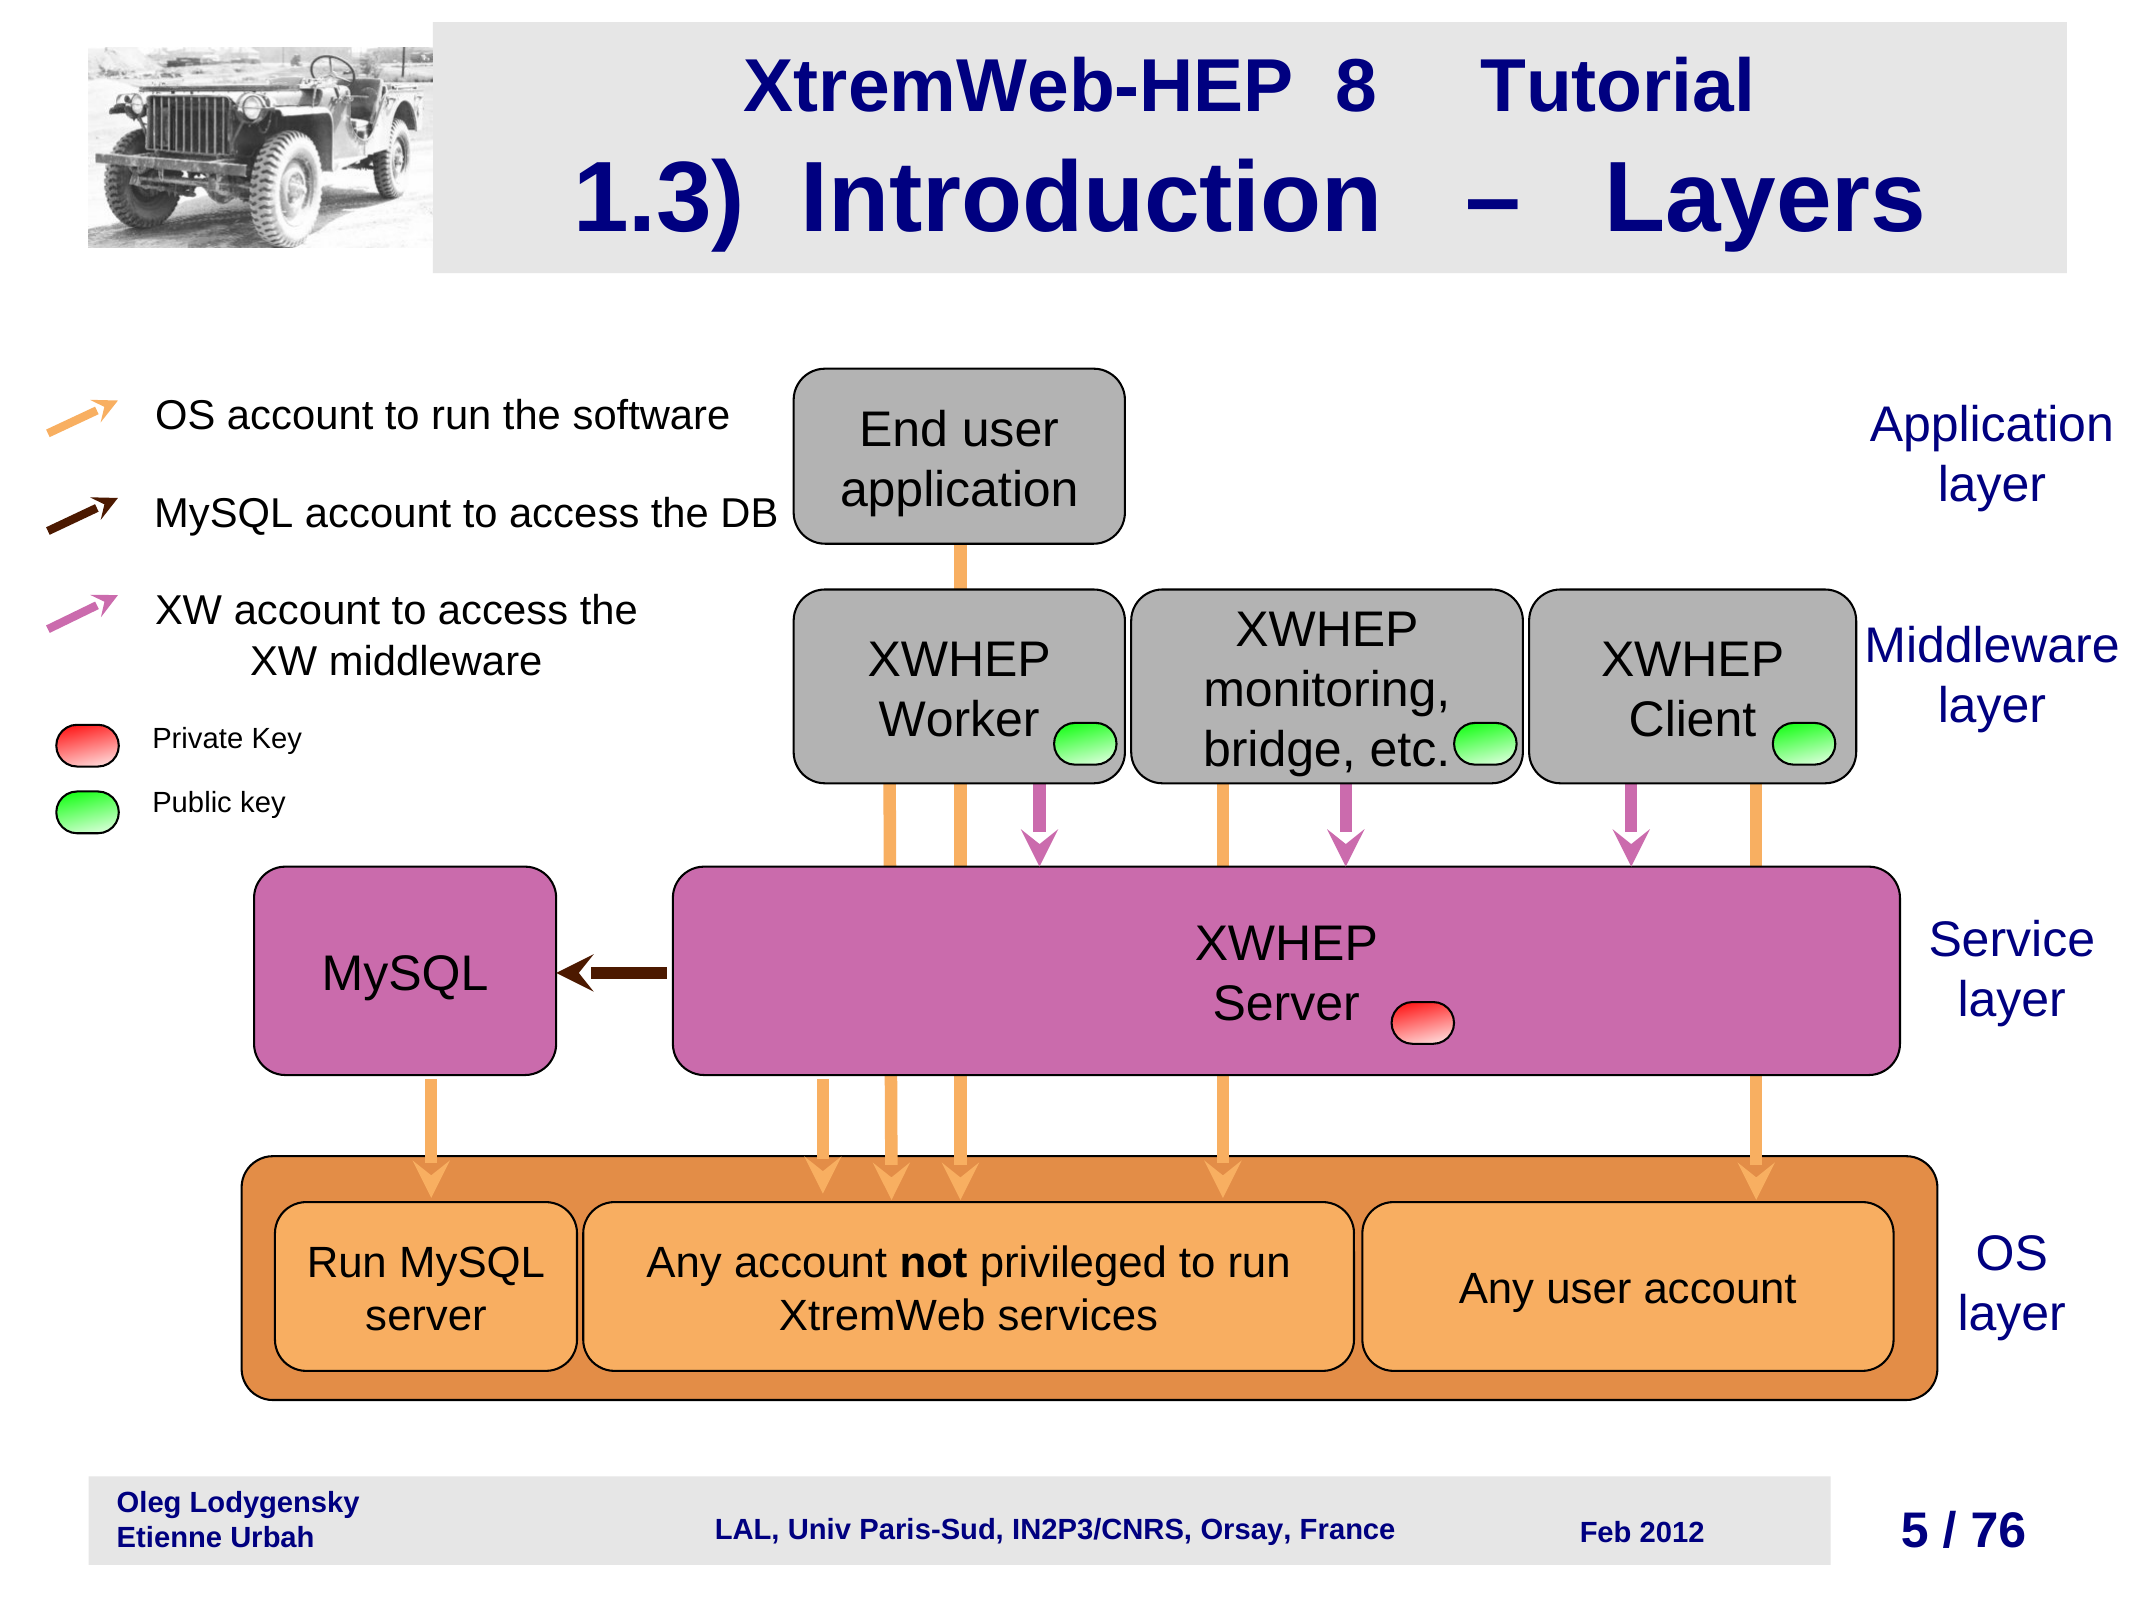

# 1.3) Introduction – Layers
End user
application
OS account to run the software
Application
layer
MySQL account to access the DB
XW account to access the
XW middleware
XWHEP
Worker
XWHEP
monitoring, bridge, etc.
XWHEP
Client
Middleware
layer
Private Key
Public key
MySQL
XWHEP
Server
Service
layer
Run MySQL server
Any account not privileged to run XtremWeb services
Any user account
OS
layer
5